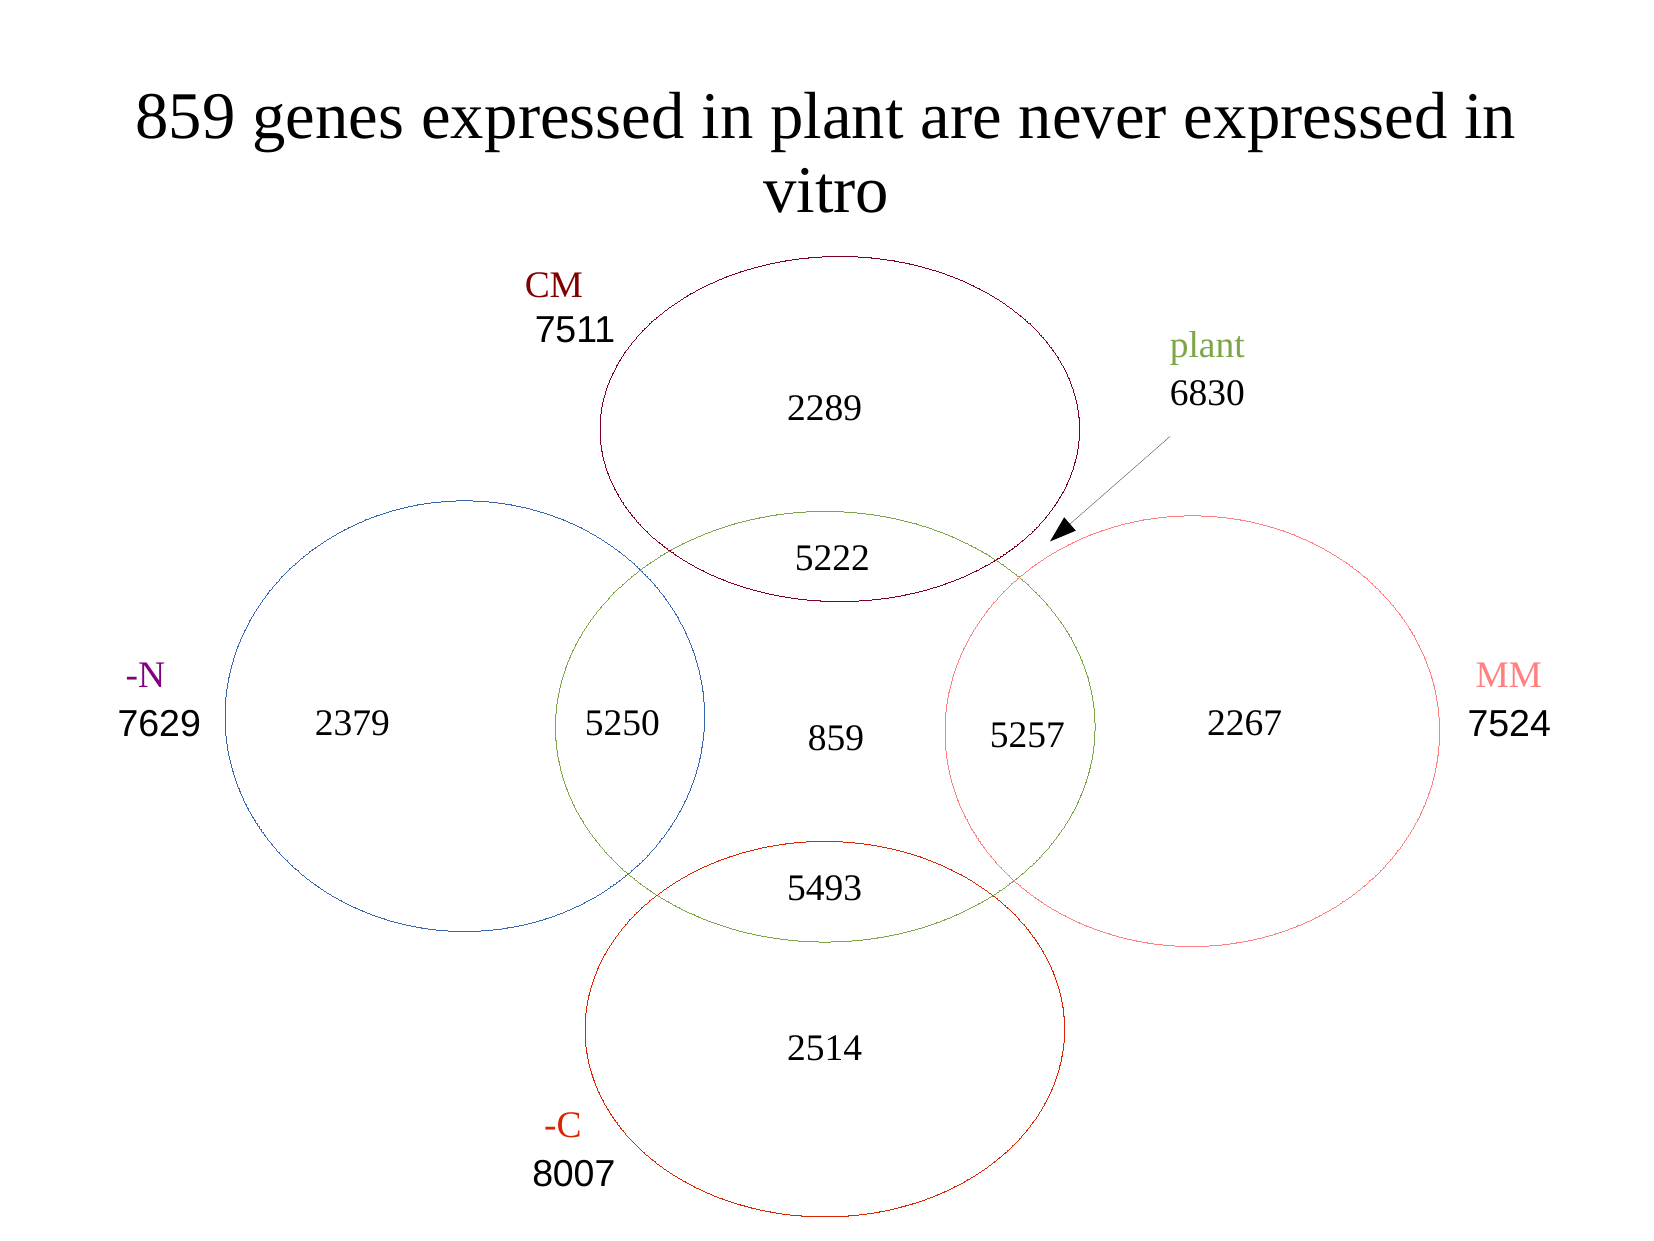

# 859 genes expressed in plant are never expressed in vitro
CM
7511
plant
6830
2289
5222
-N
MM
2379
5250
2267
7629
7524
5257
859
5493
2514
-C
8007